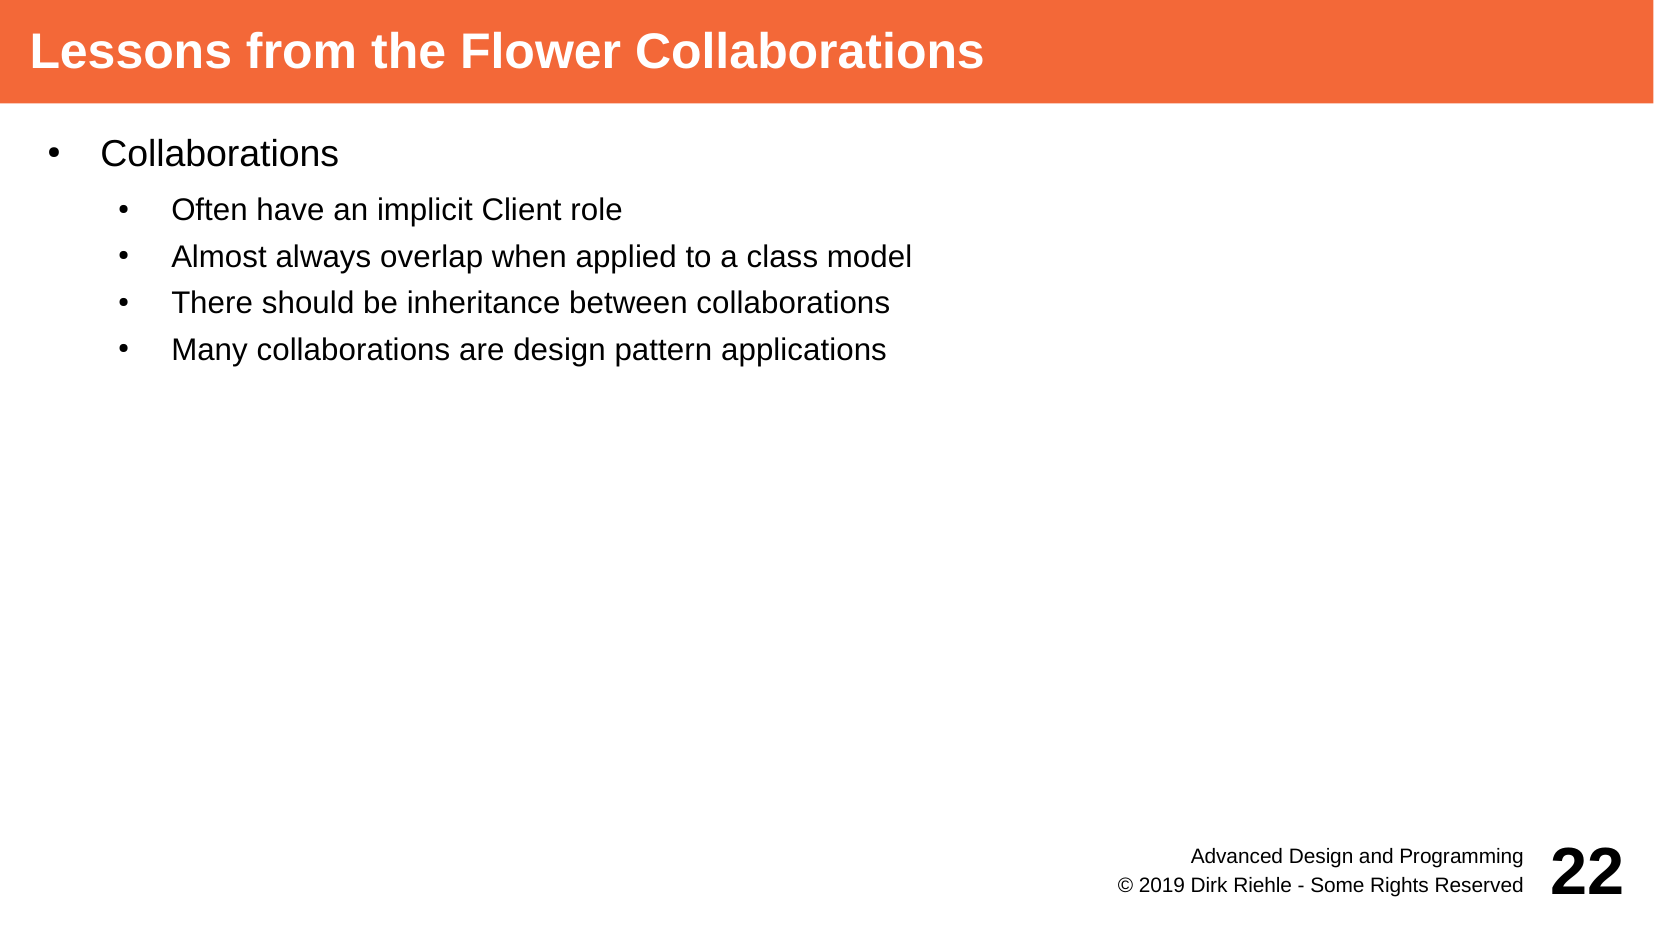

# Lessons from the Flower Collaborations
Collaborations
Often have an implicit Client role
Almost always overlap when applied to a class model
There should be inheritance between collaborations
Many collaborations are design pattern applications
Advanced Design and Programming
22
© 2019 Dirk Riehle - Some Rights Reserved